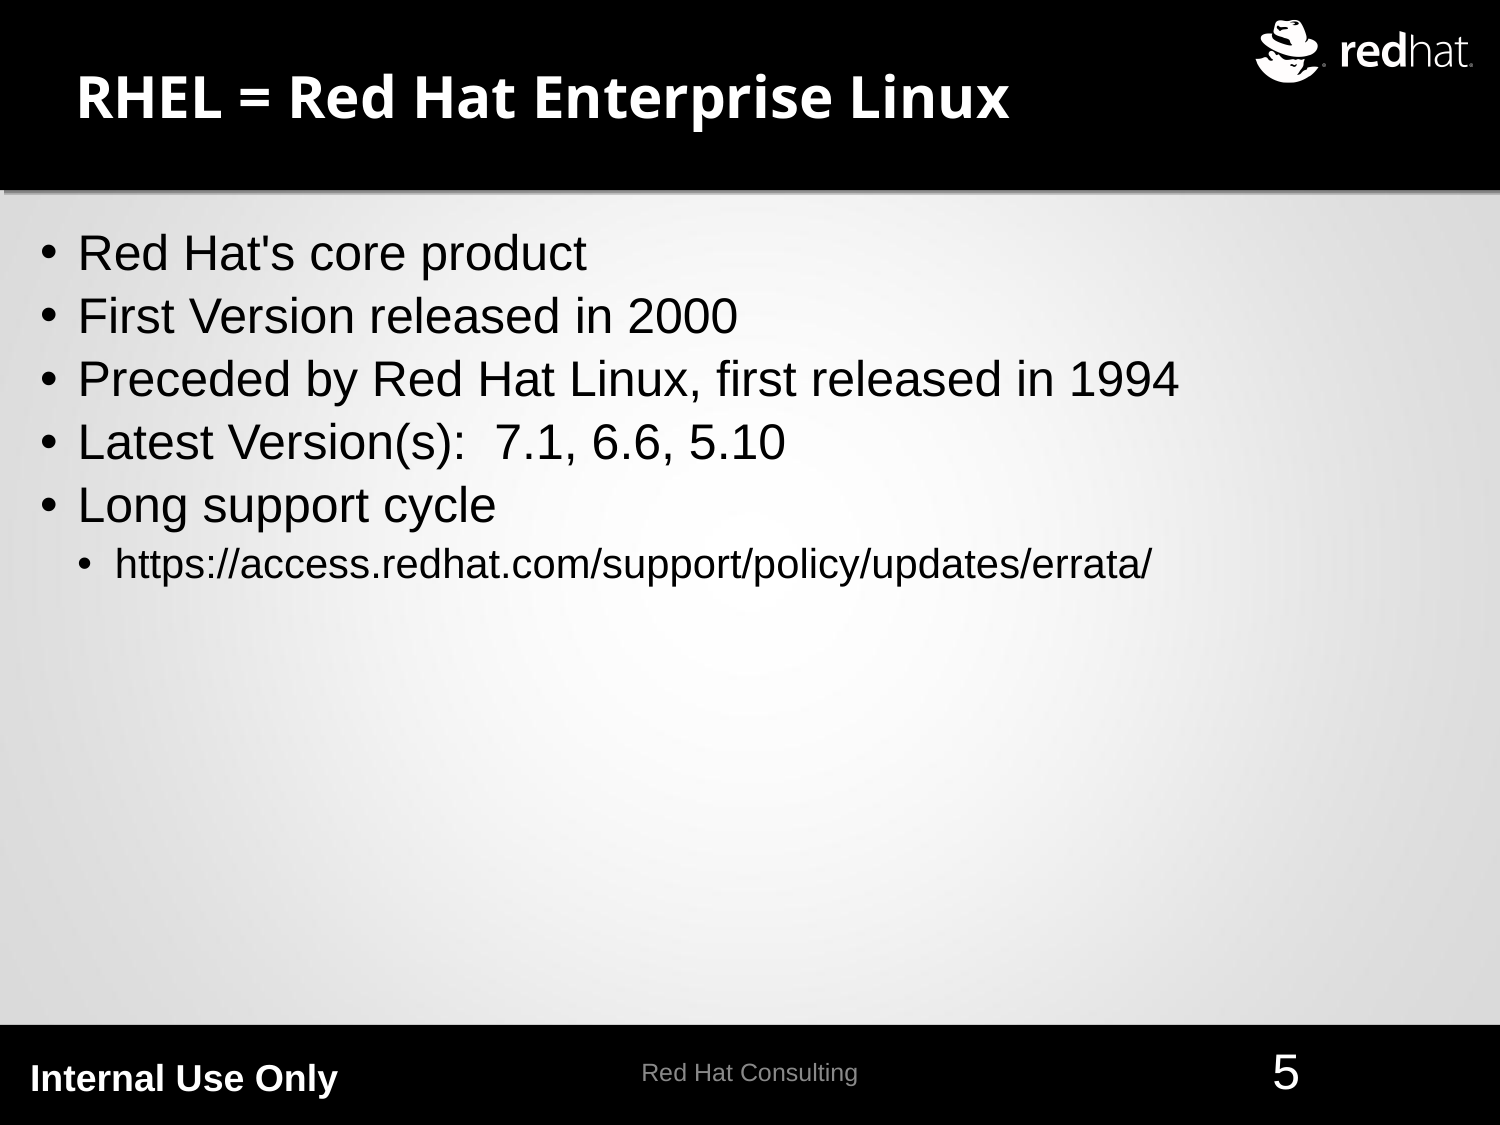

# RHEL = Red Hat Enterprise Linux
Red Hat's core product
First Version released in 2000
Preceded by Red Hat Linux, first released in 1994
Latest Version(s): 7.1, 6.6, 5.10
Long support cycle
https://access.redhat.com/support/policy/updates/errata/
Red Hat Consulting